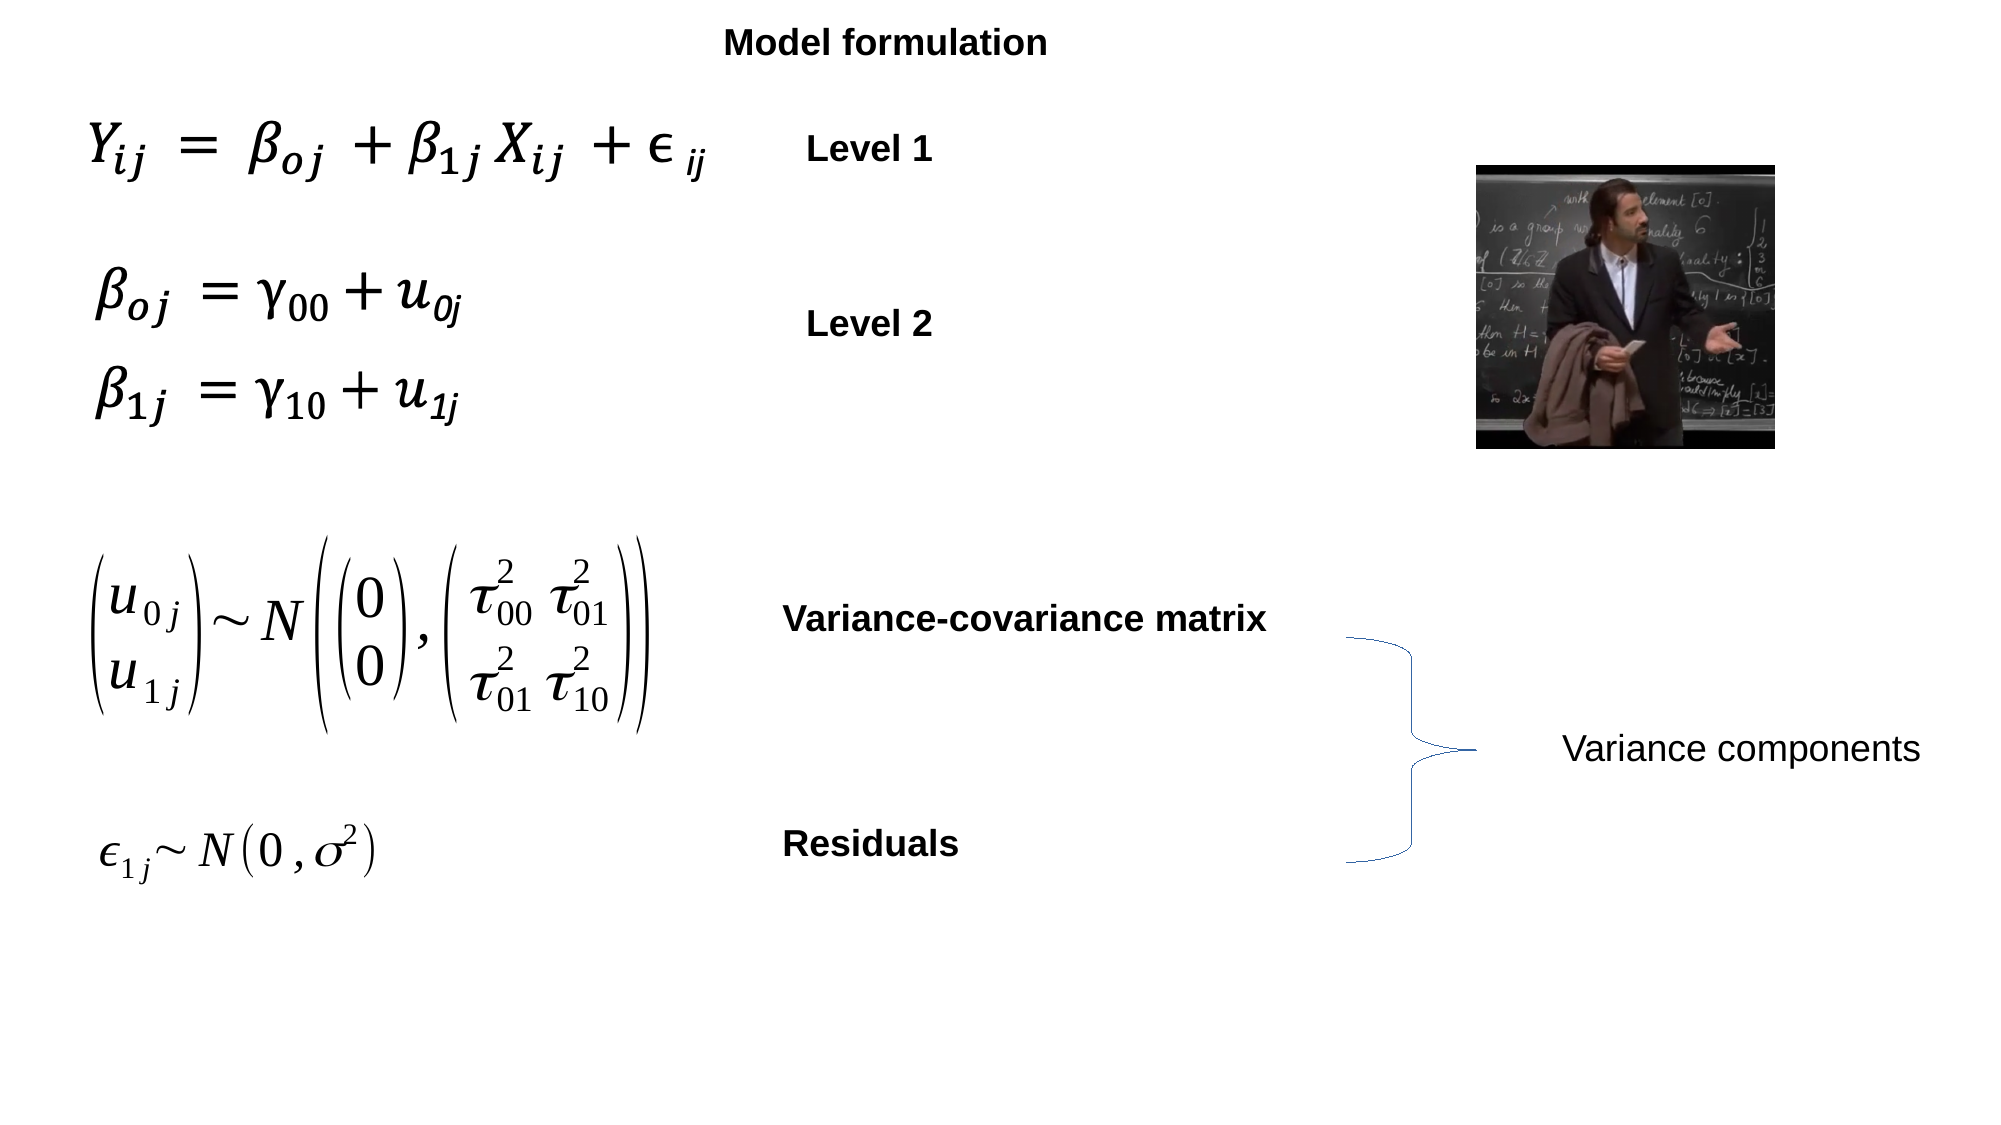

Model formulation
Level 1
Level 2
Variance-covariance matrix
Variance components
Residuals